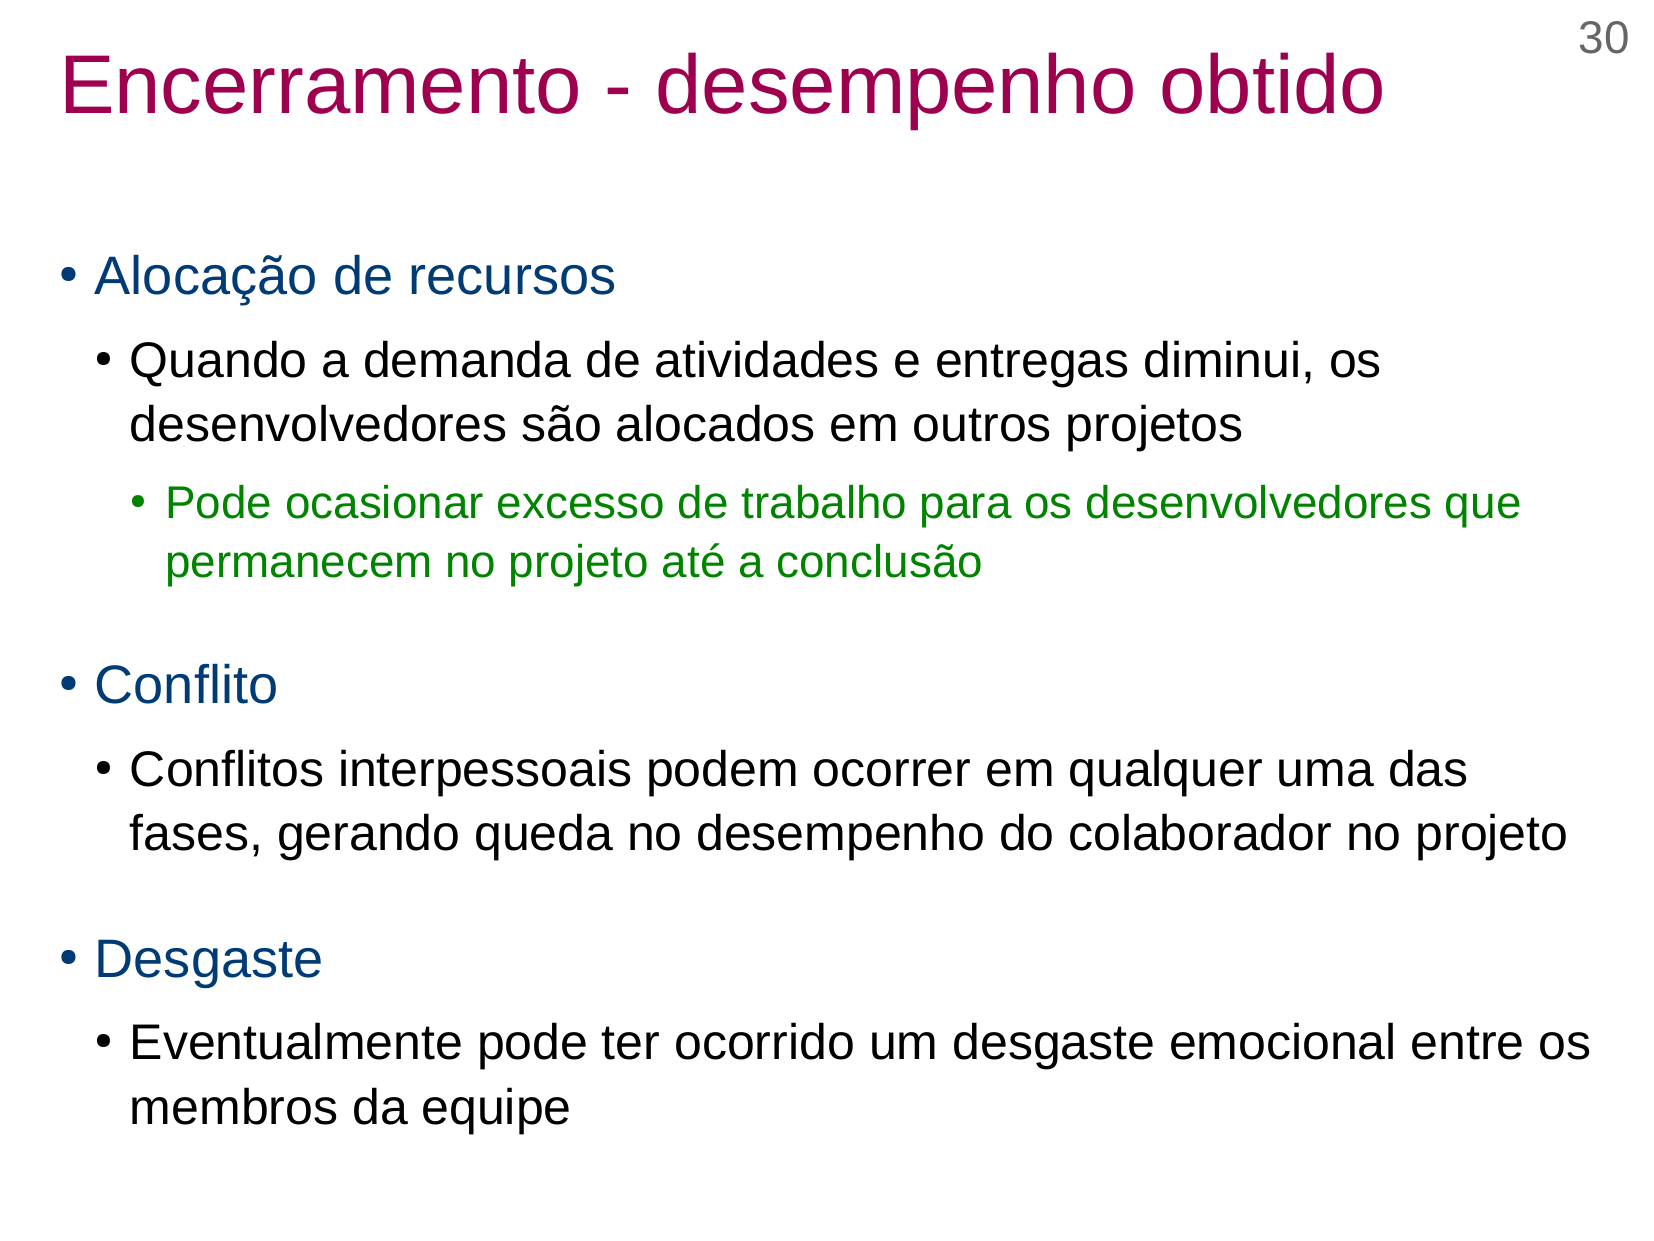

30
# Encerramento - desempenho obtido
Alocação de recursos
Quando a demanda de atividades e entregas diminui, os desenvolvedores são alocados em outros projetos
Pode ocasionar excesso de trabalho para os desenvolvedores que permanecem no projeto até a conclusão
Conflito
Conflitos interpessoais podem ocorrer em qualquer uma das fases, gerando queda no desempenho do colaborador no projeto
Desgaste
Eventualmente pode ter ocorrido um desgaste emocional entre os membros da equipe